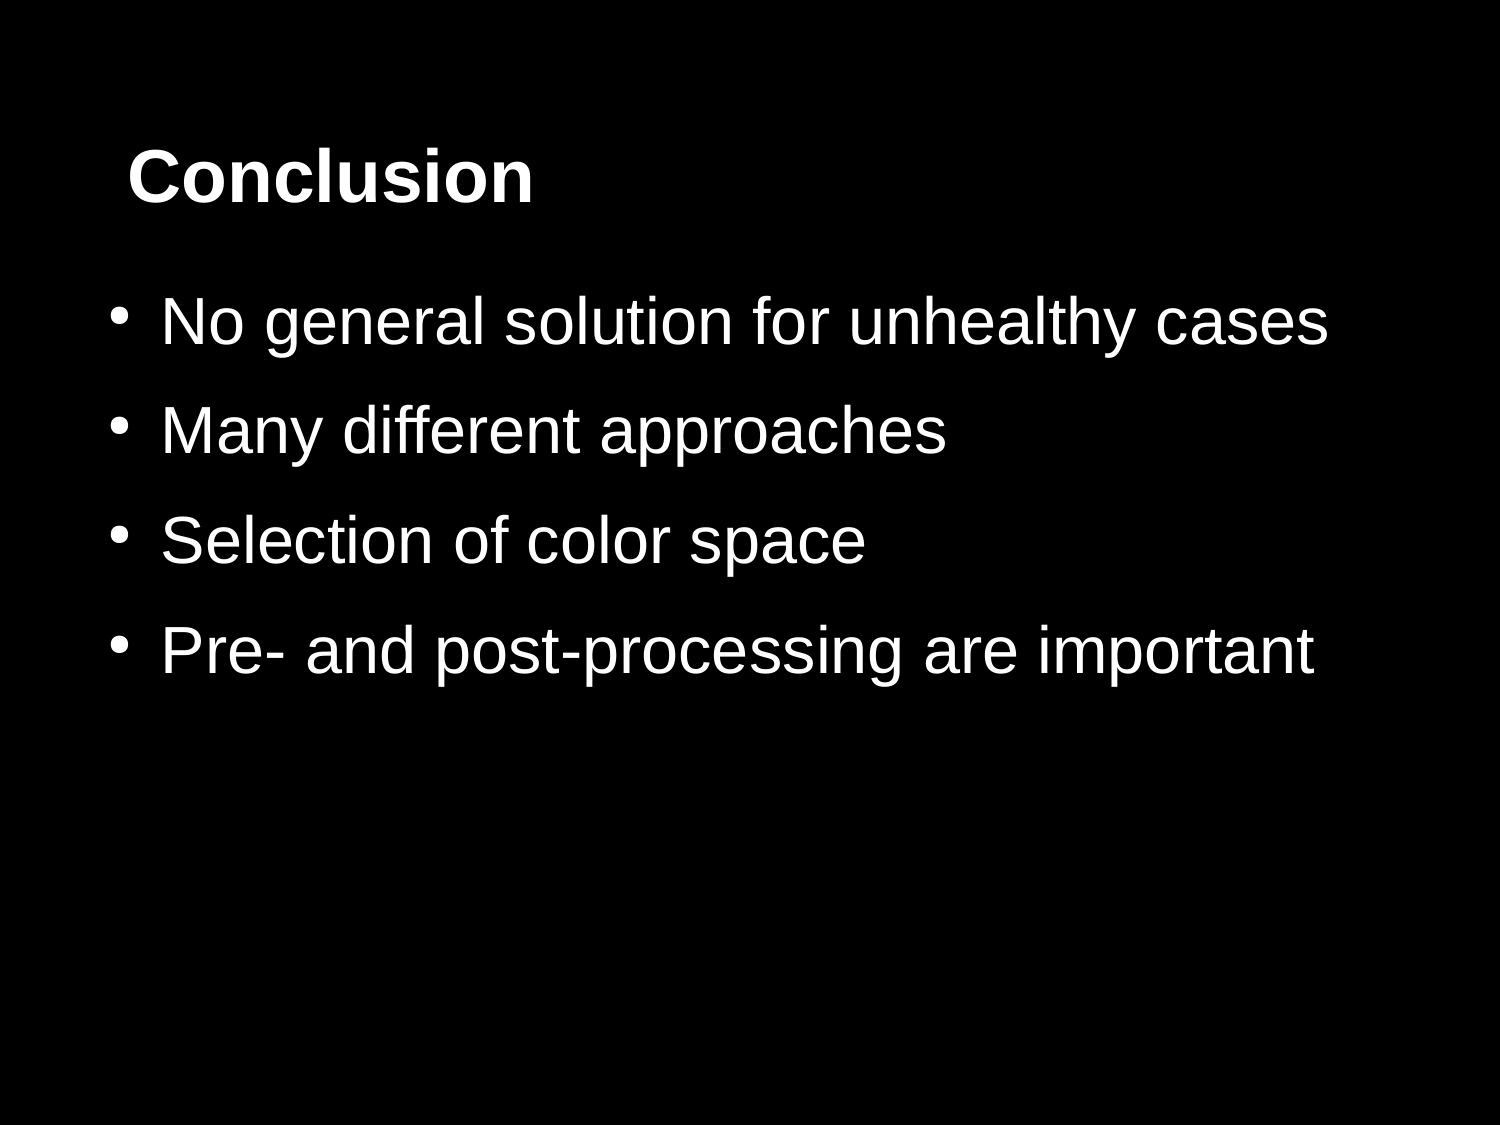

# Conclusion
No general solution for unhealthy cases
Many different approaches
Selection of color space
Pre- and post-processing are important